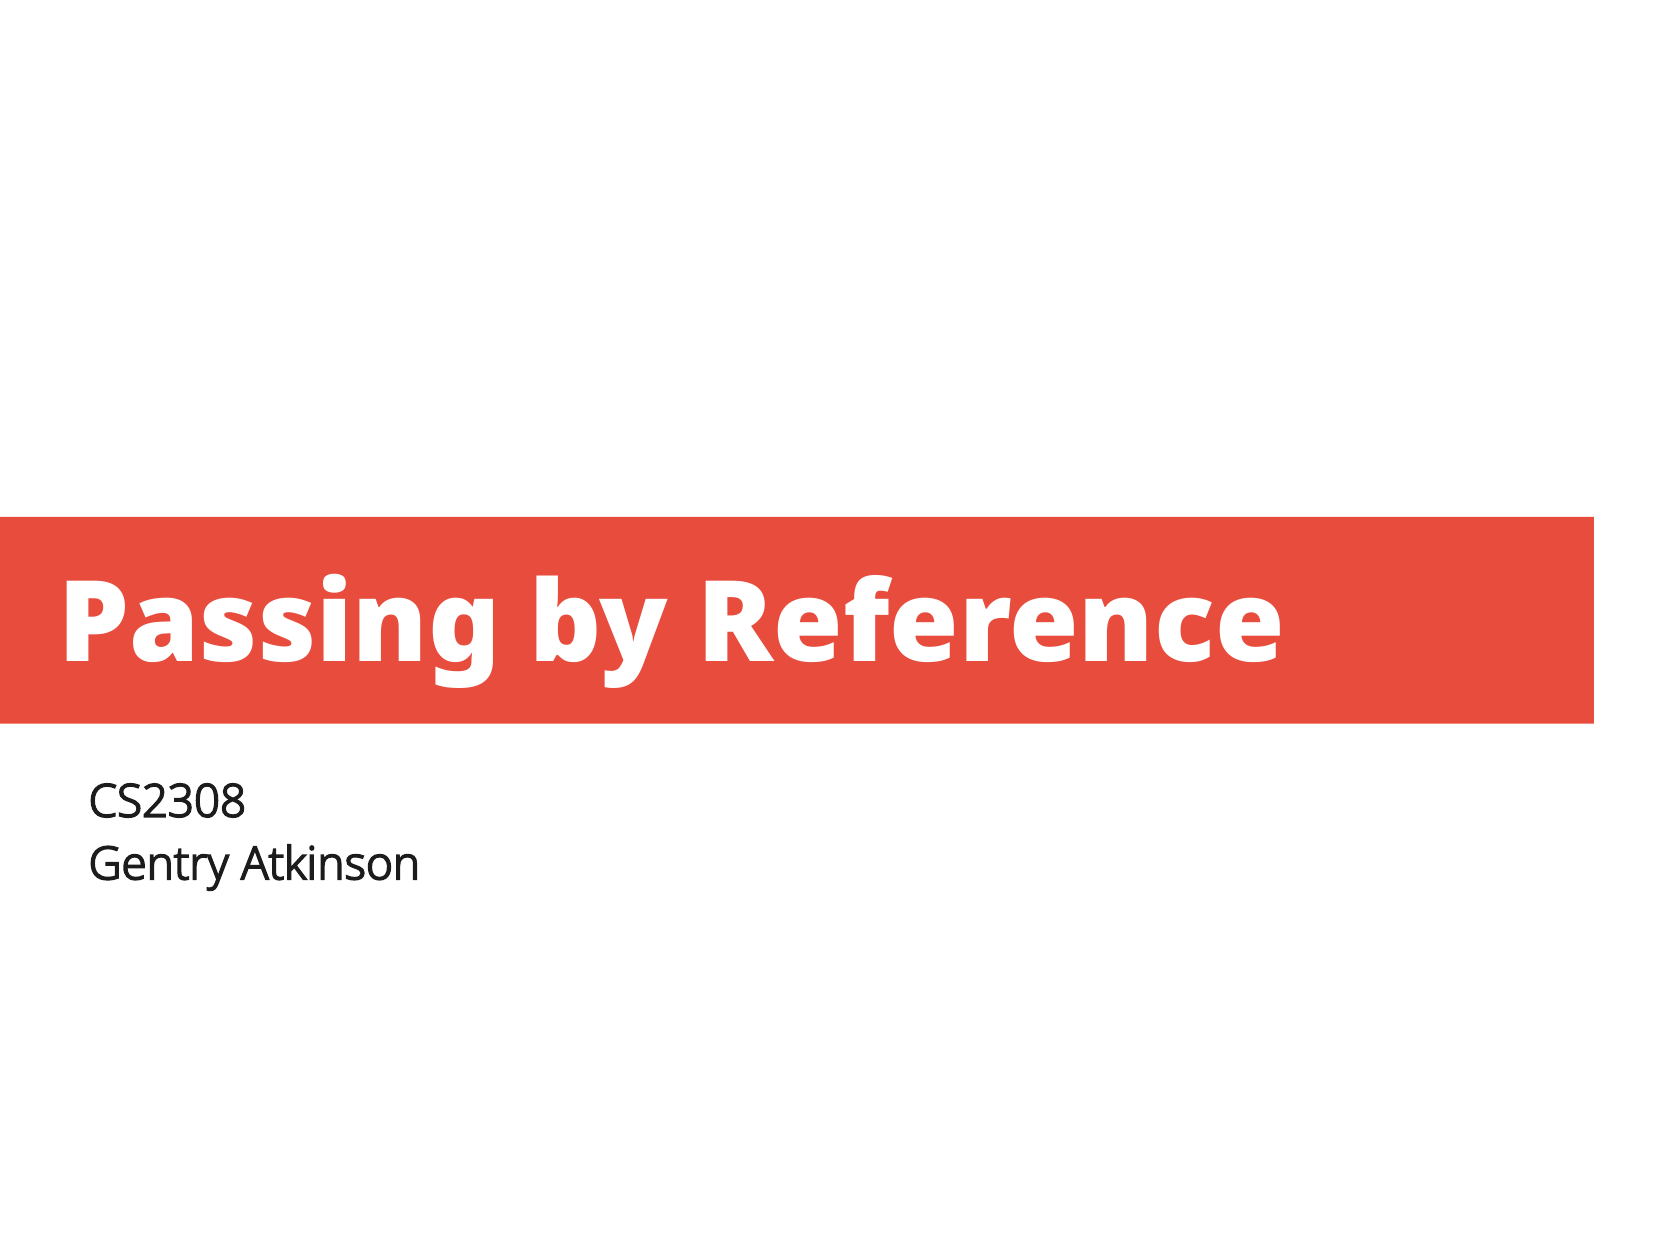

# Passing by Reference
CS2308
Gentry Atkinson